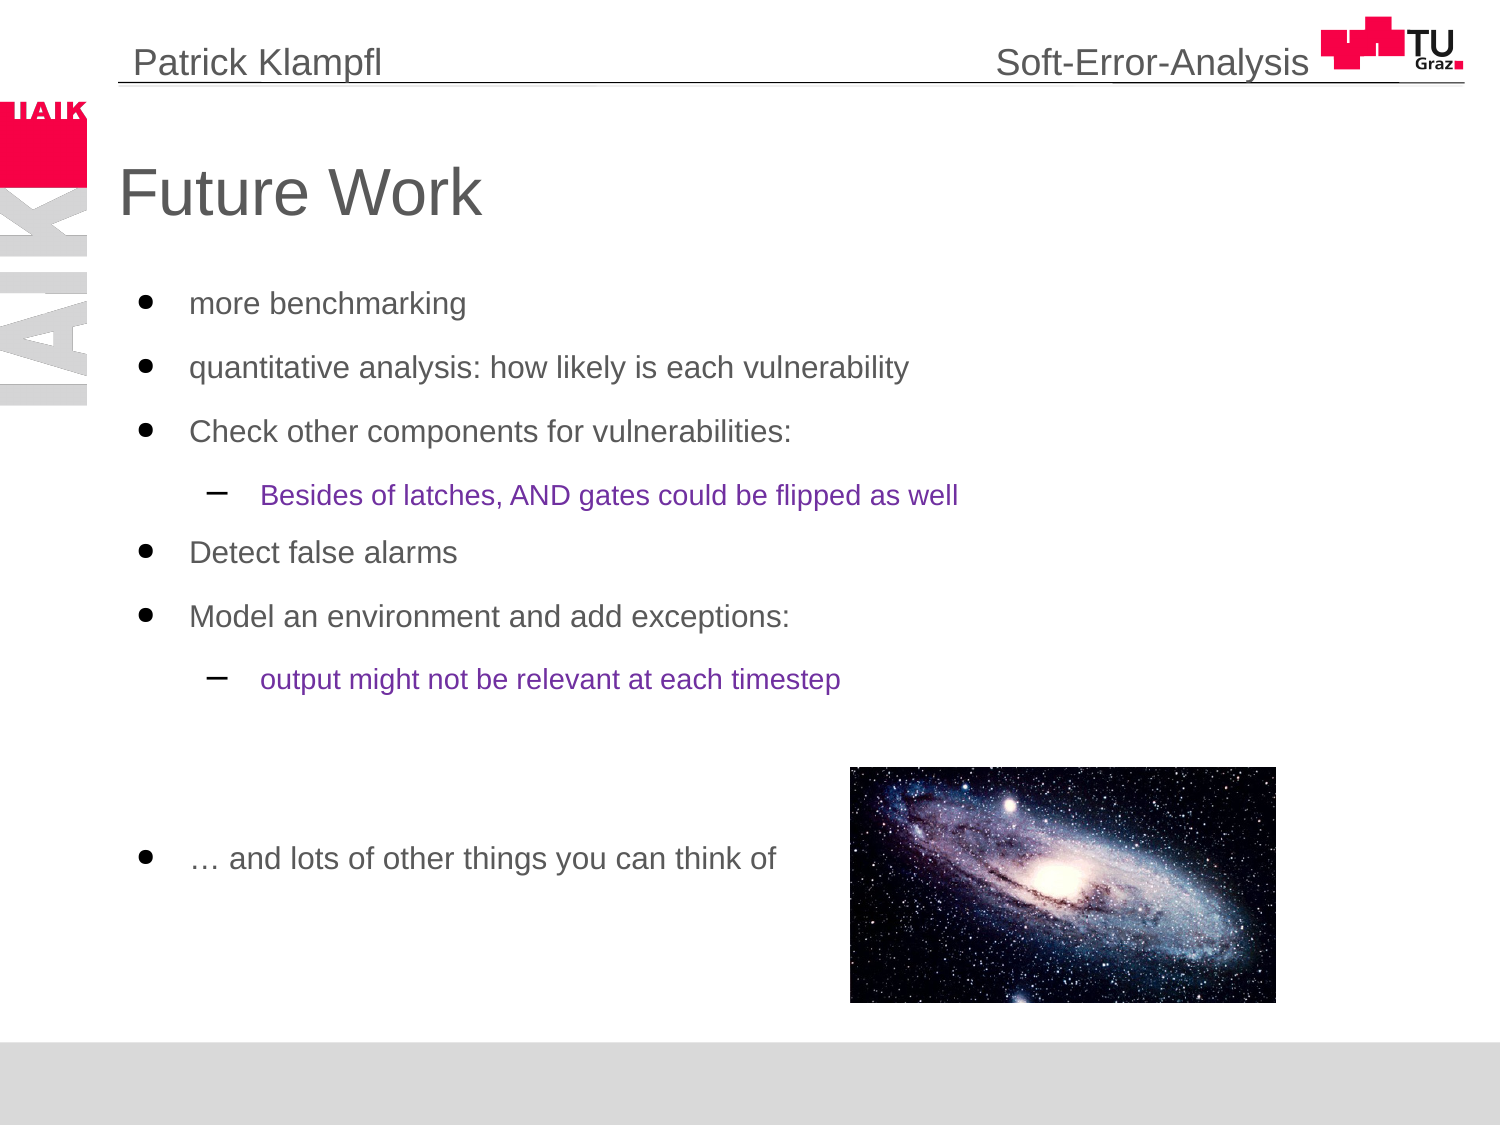

# Future Work
more benchmarking
quantitative analysis: how likely is each vulnerability
Check other components for vulnerabilities:
Besides of latches, AND gates could be flipped as well
Detect false alarms
Model an environment and add exceptions:
output might not be relevant at each timestep
… and lots of other things you can think of